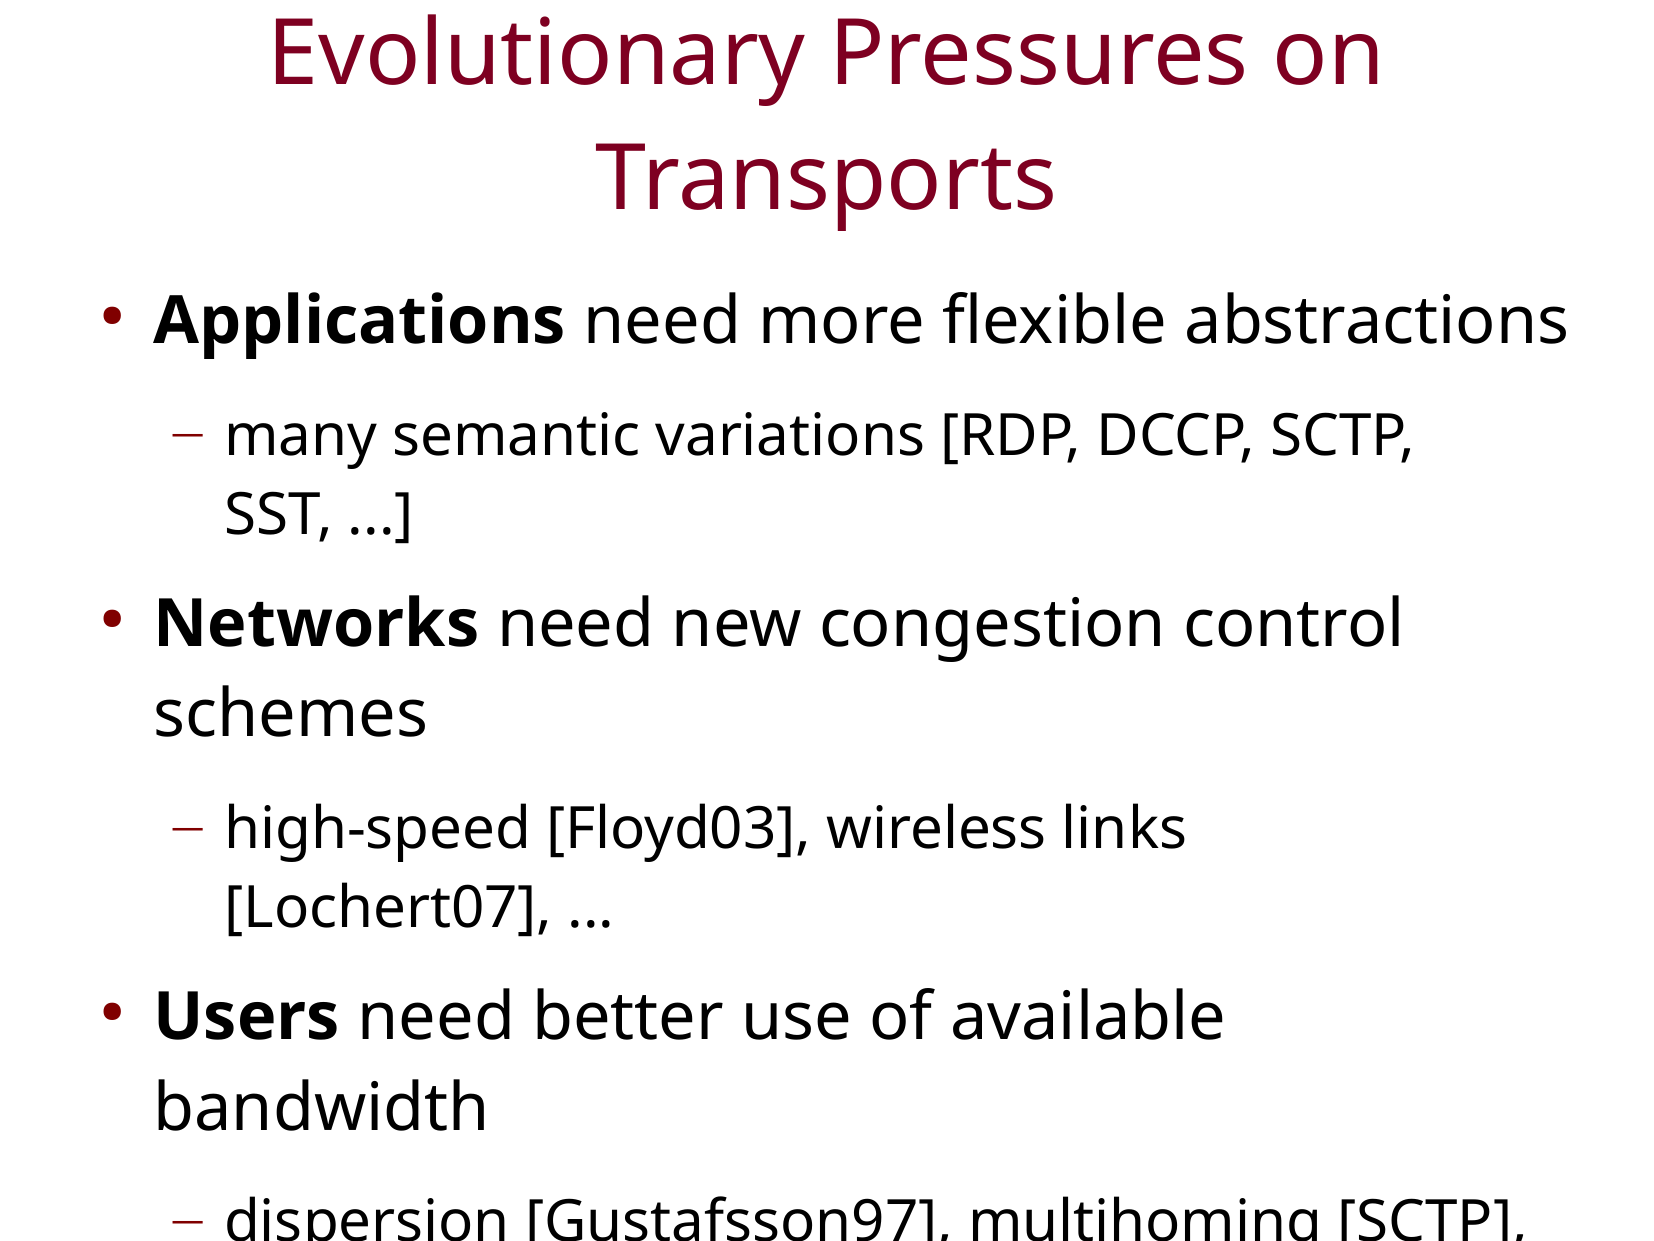

# Evolutionary Pressures on Transports
Applications need more flexible abstractions
many semantic variations [RDP, DCCP, SCTP, SST, ...]
Networks need new congestion control schemes
high-speed [Floyd03], wireless links [Lochert07], ...
Users need better use of available bandwidth
dispersion [Gustafsson97], multihoming [SCTP],
logistics [Swany05], concurrent multipath [Iyengar06]…
Operators need administrative control
Performance Enhancing Proxies [RFC3135],
NATs and Firewalls [RFC3022], traffic shapers